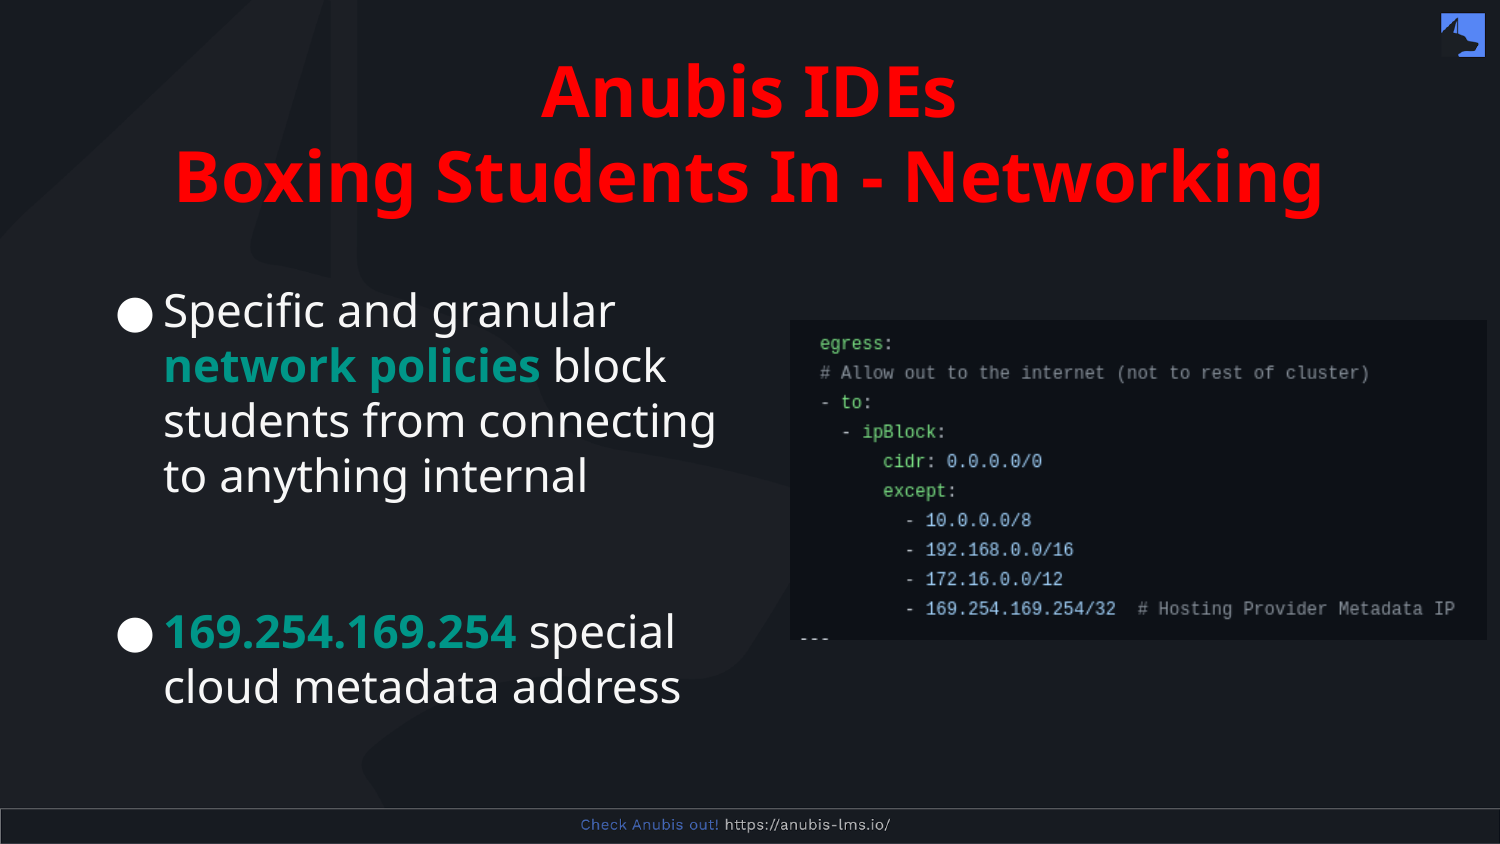

# Anubis IDEs Boxing Students In - Networking
Specific and granular network policies block students from connecting to anything internal
169.254.169.254 special cloud metadata address